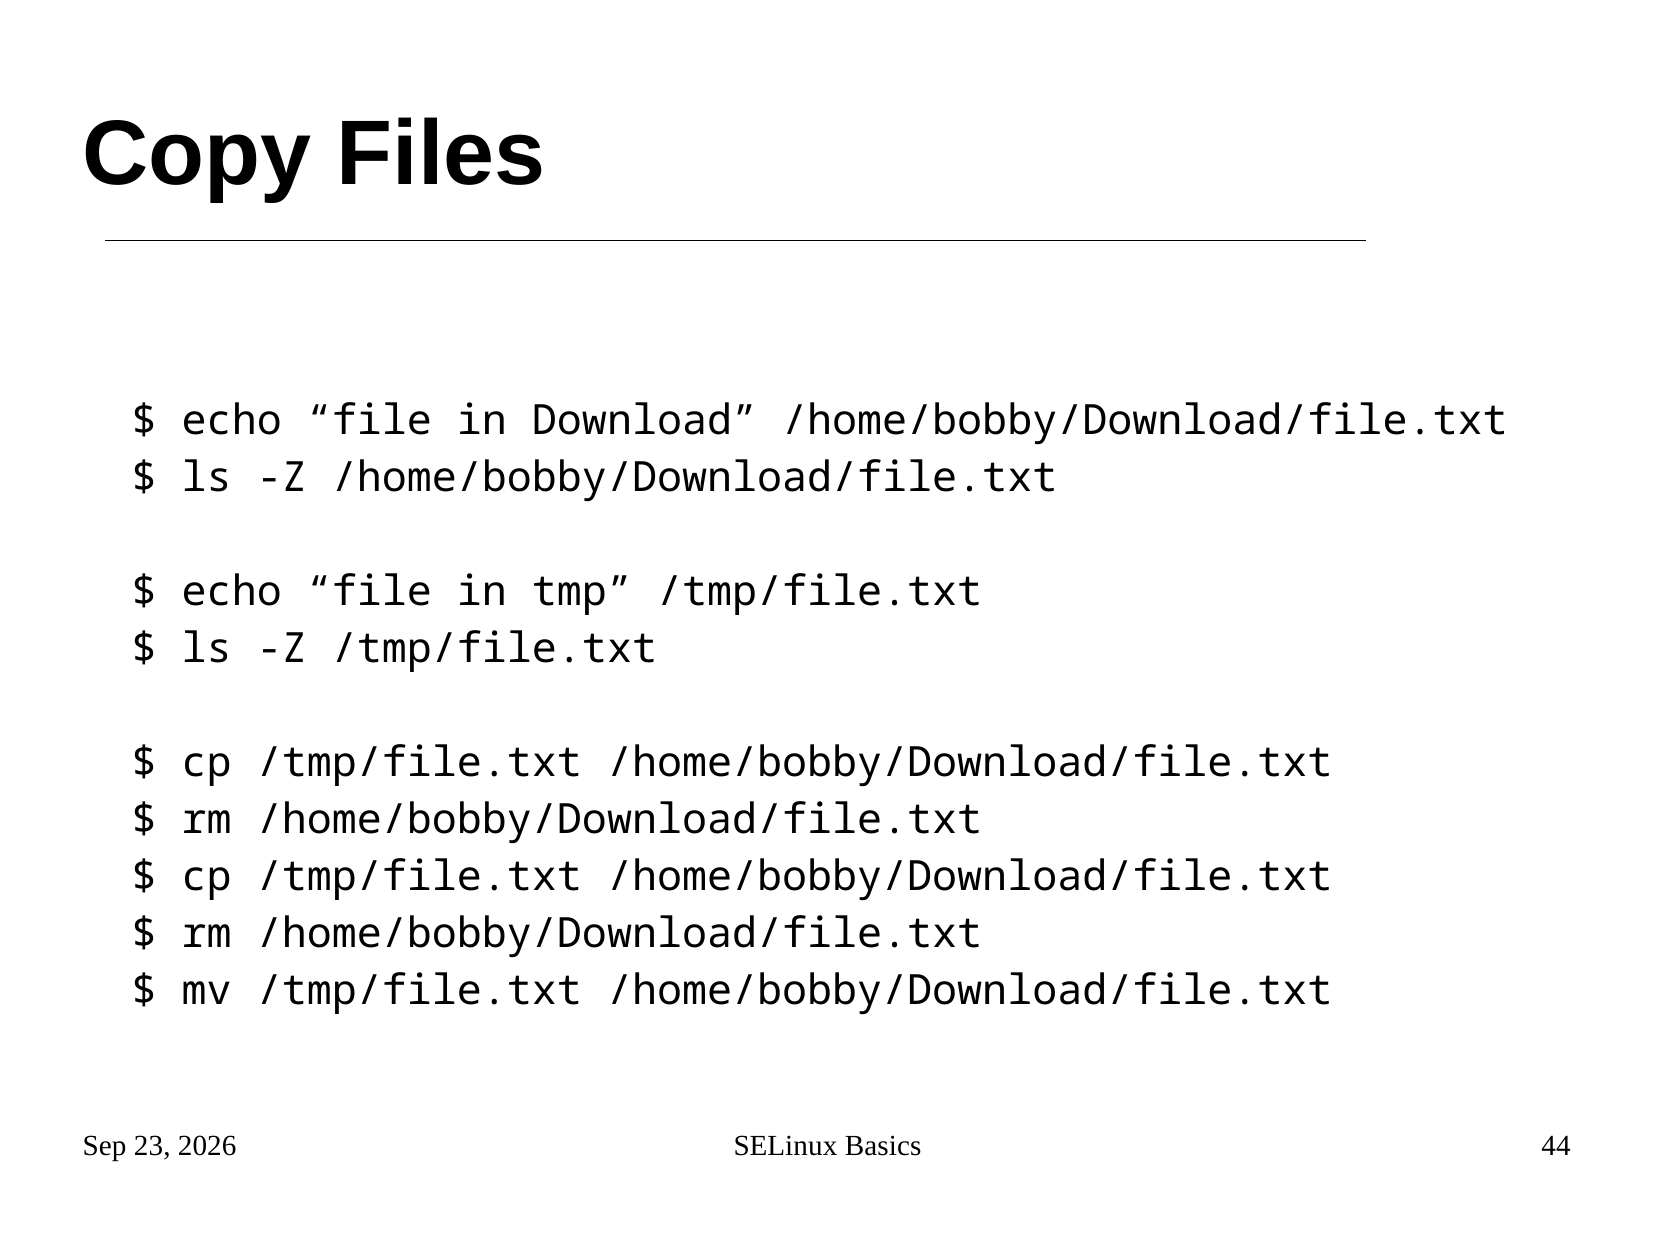

# Copy Files
$ echo “file in Download” /home/bobby/Download/file.txt
$ ls -Z /home/bobby/Download/file.txt
$ echo “file in tmp” /tmp/file.txt
$ ls -Z /tmp/file.txt
$ cp /tmp/file.txt /home/bobby/Download/file.txt
$ rm /home/bobby/Download/file.txt
$ cp /tmp/file.txt /home/bobby/Download/file.txt
$ rm /home/bobby/Download/file.txt
$ mv /tmp/file.txt /home/bobby/Download/file.txt
SELinux Basics
44